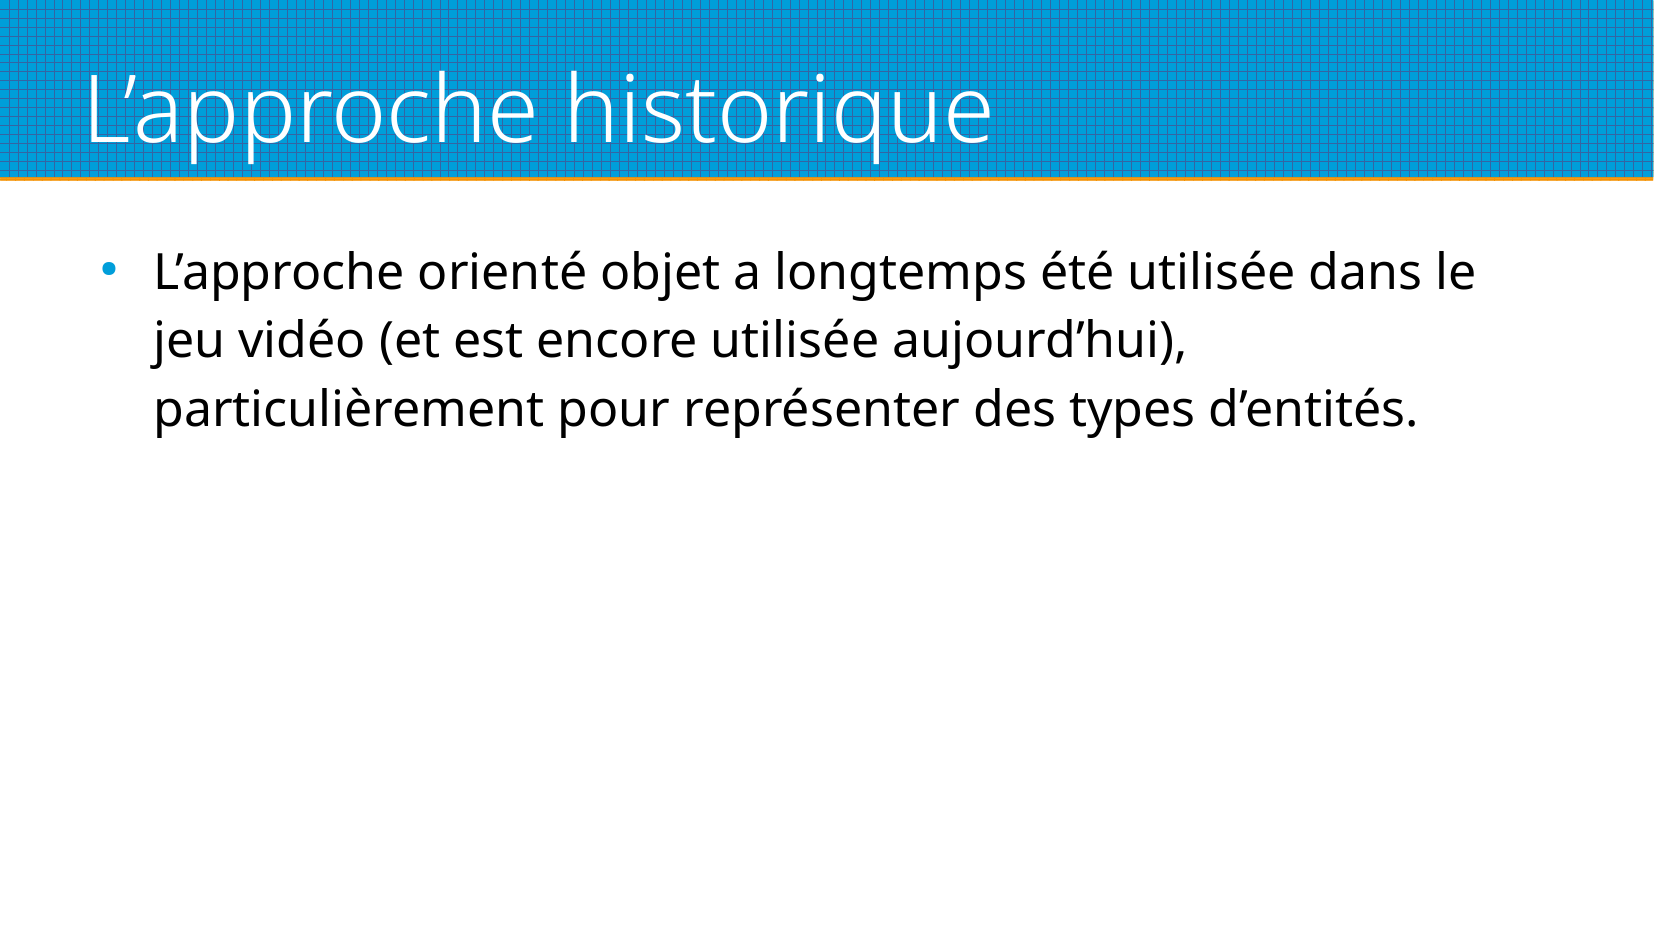

# L’approche historique
L’approche orienté objet a longtemps été utilisée dans le jeu vidéo (et est encore utilisée aujourd’hui), particulièrement pour représenter des types d’entités.